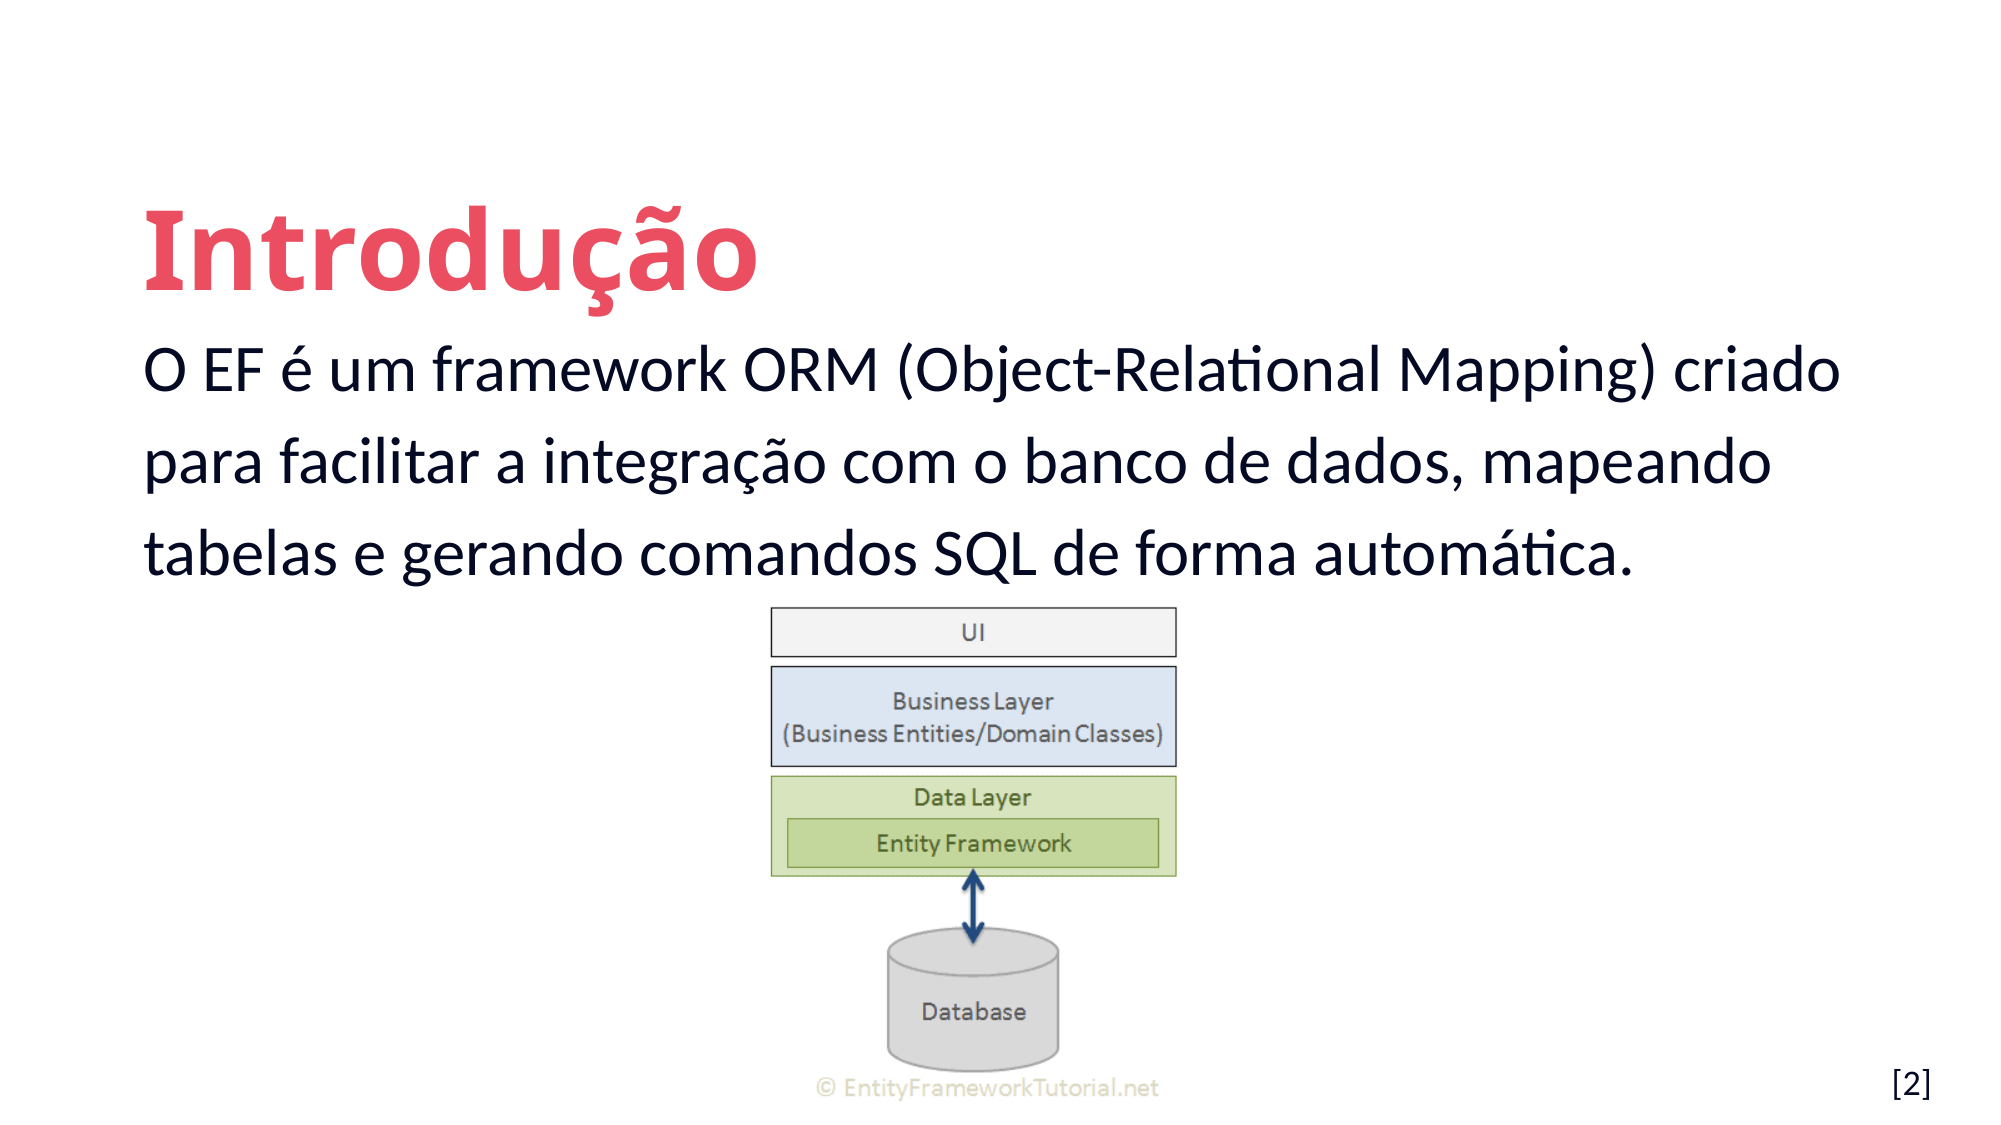

Introdução
O EF é um framework ORM (Object-Relational Mapping) criado para facilitar a integração com o banco de dados, mapeando tabelas e gerando comandos SQL de forma automática.